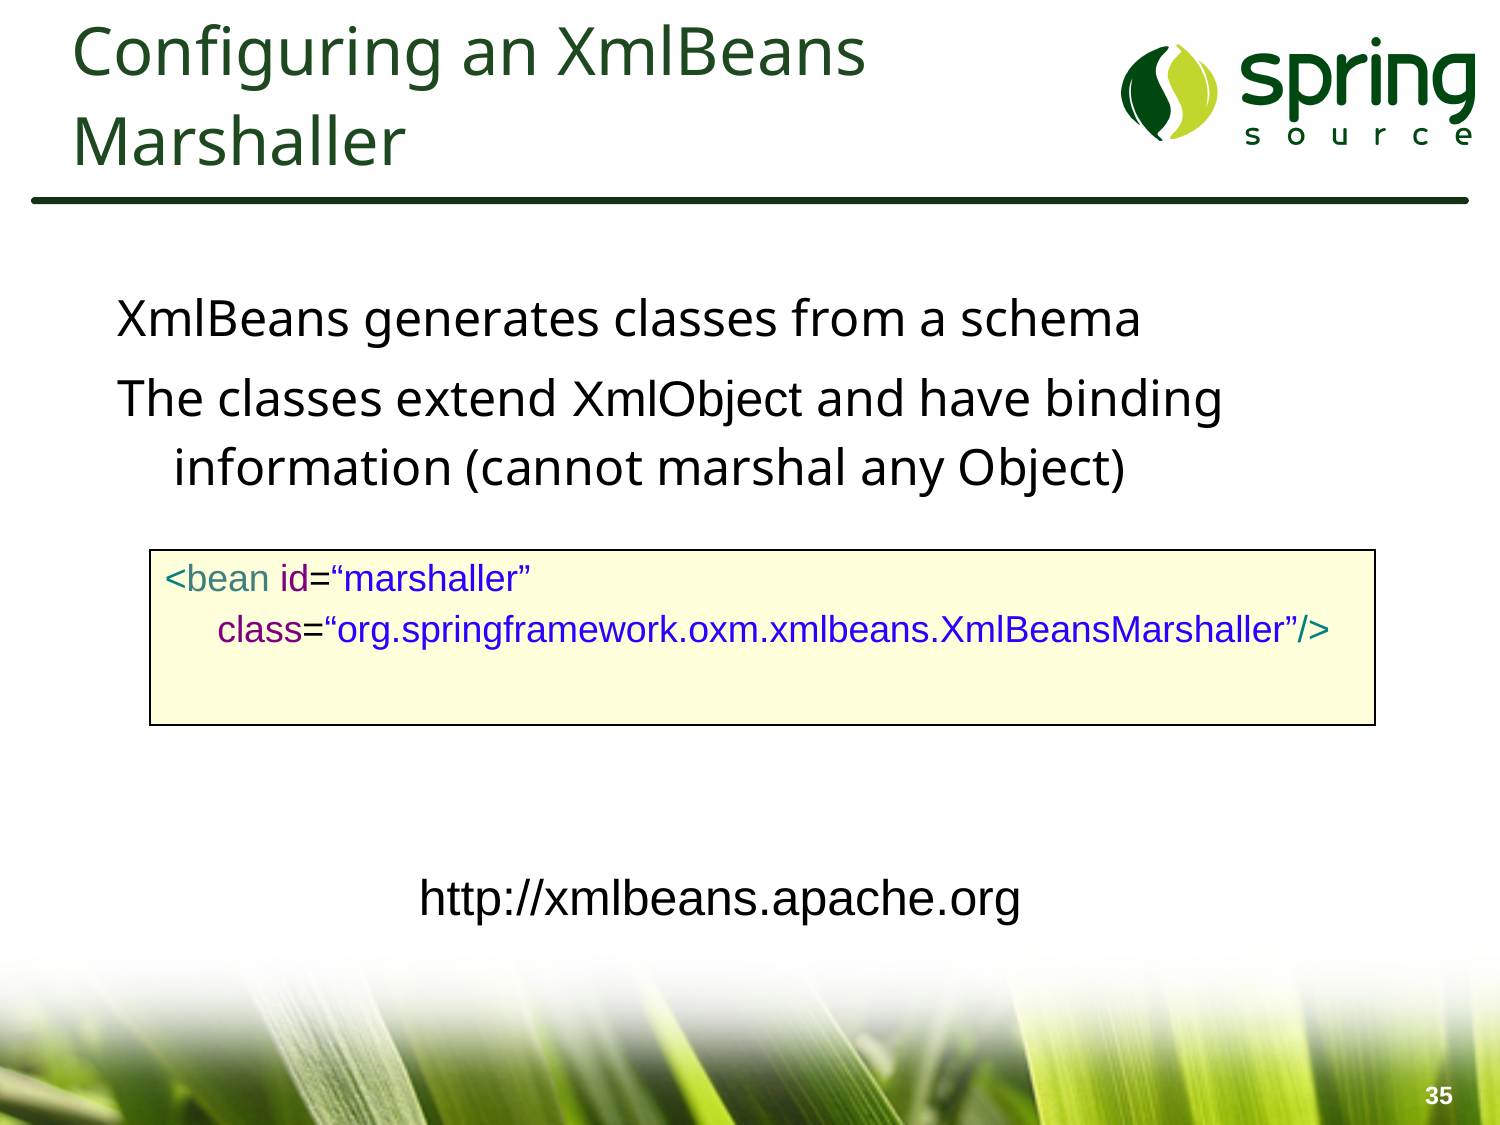

# Configuring an XmlBeans Marshaller
XmlBeans generates classes from a schema
The classes extend XmlObject and have binding information (cannot marshal any Object)
<bean id=“marshaller”
 class=“org.springframework.oxm.xmlbeans.XmlBeansMarshaller”/>
http://xmlbeans.apache.org